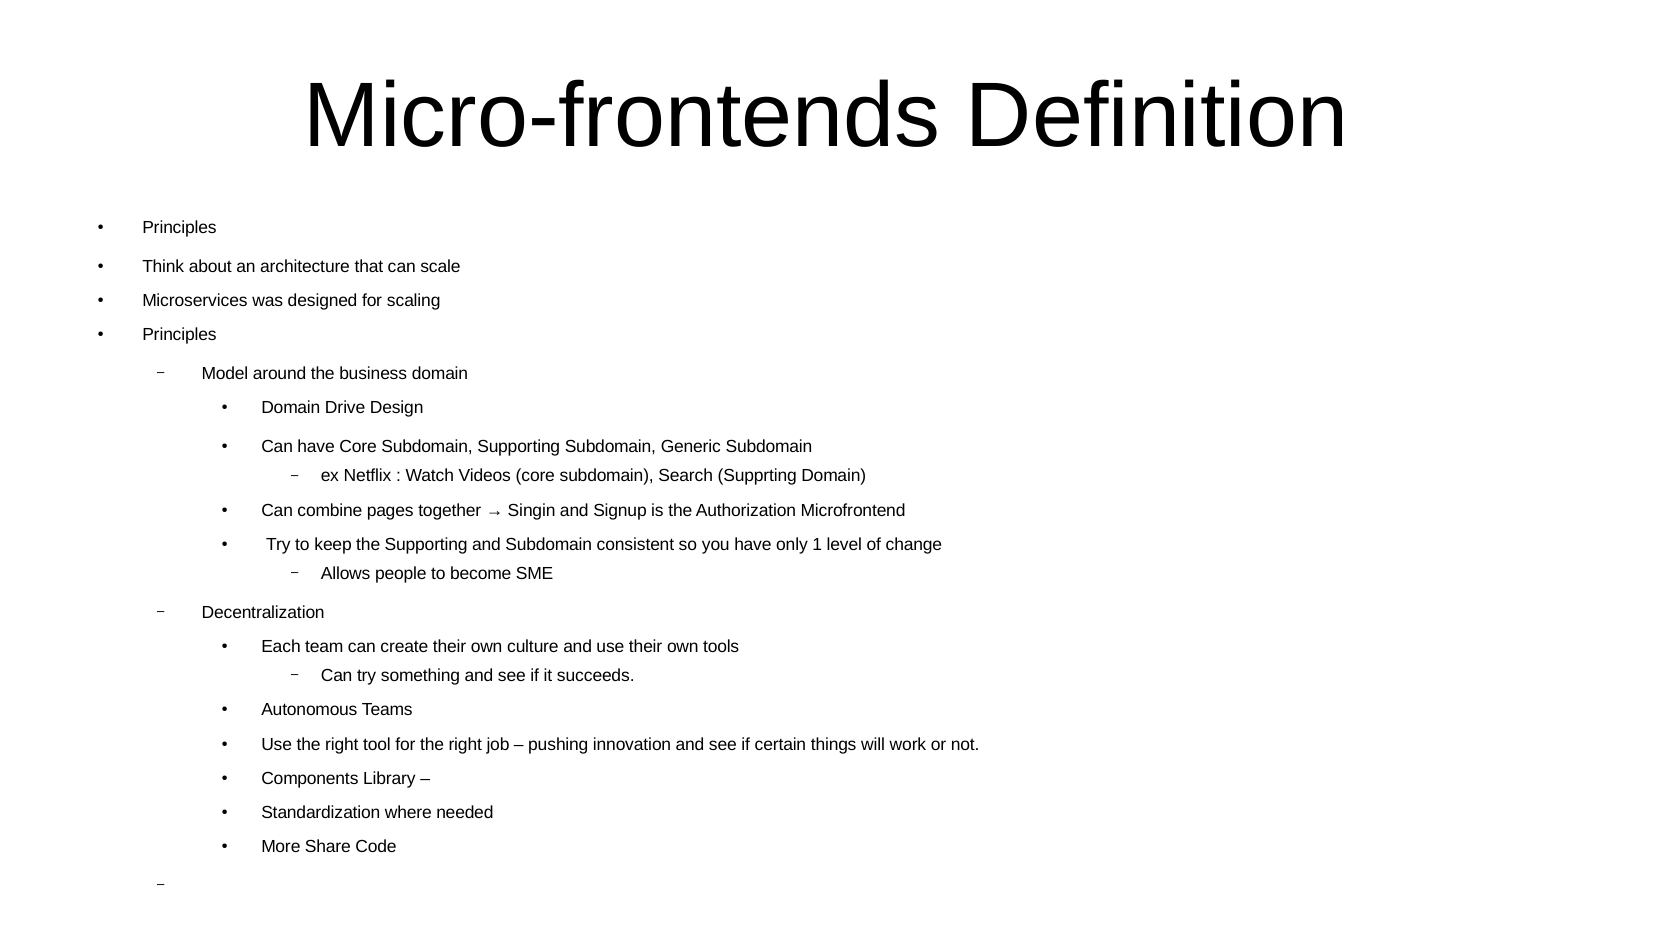

# Micro-frontends Definition
Principles
Think about an architecture that can scale
Microservices was designed for scaling
Principles
Model around the business domain
Domain Drive Design
Can have Core Subdomain, Supporting Subdomain, Generic Subdomain
ex Netflix : Watch Videos (core subdomain), Search (Supprting Domain)
Can combine pages together → Singin and Signup is the Authorization Microfrontend
 Try to keep the Supporting and Subdomain consistent so you have only 1 level of change
Allows people to become SME
Decentralization
Each team can create their own culture and use their own tools
Can try something and see if it succeeds.
Autonomous Teams
Use the right tool for the right job – pushing innovation and see if certain things will work or not.
Components Library –
Standardization where needed
More Share Code